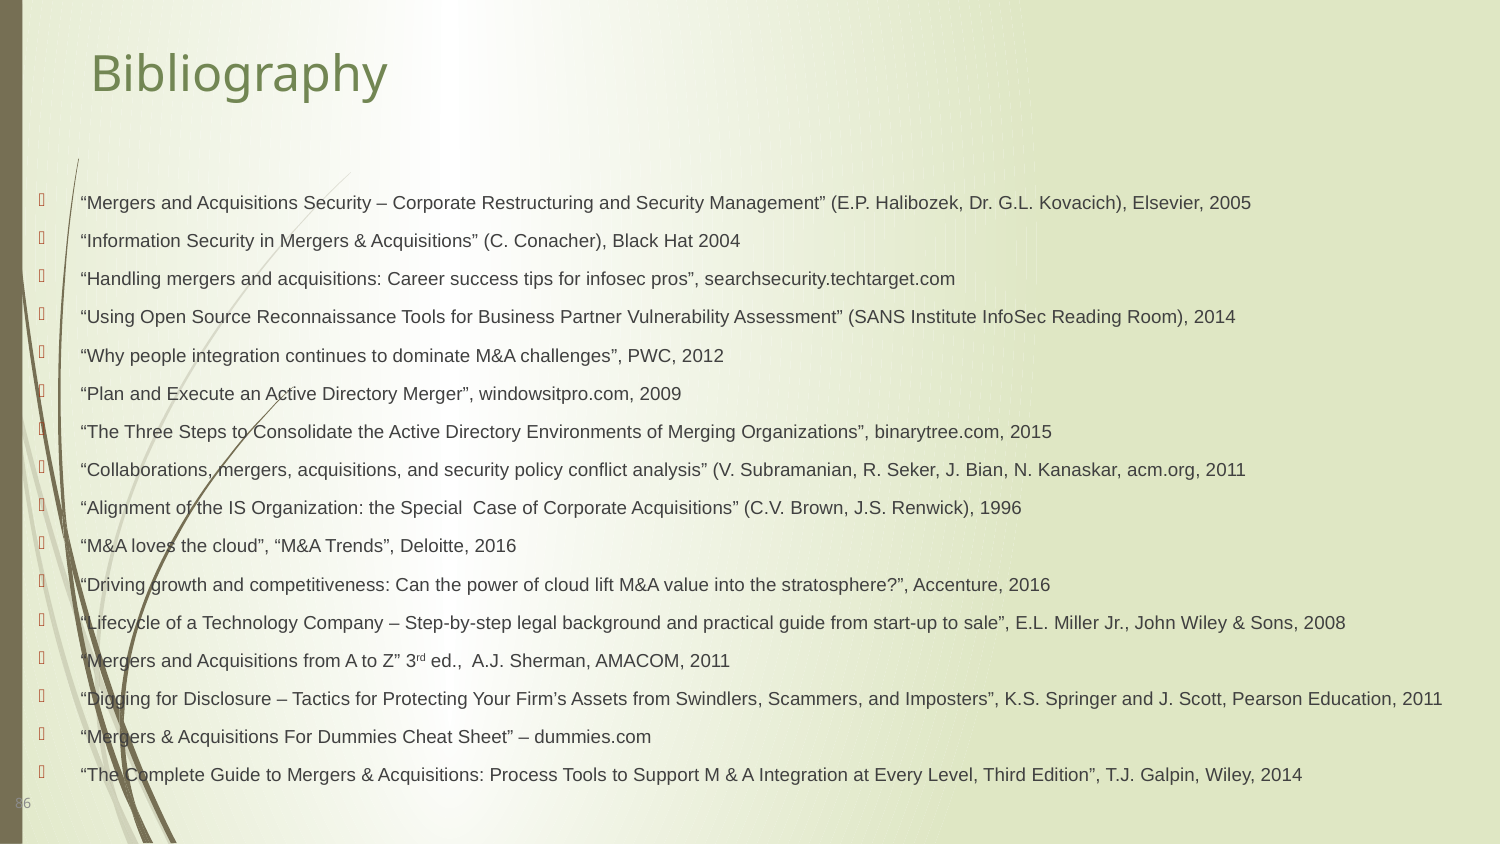

# Bibliography
“Mergers and Acquisitions Security – Corporate Restructuring and Security Management” (E.P. Halibozek, Dr. G.L. Kovacich), Elsevier, 2005
“Information Security in Mergers & Acquisitions” (C. Conacher), Black Hat 2004
“Handling mergers and acquisitions: Career success tips for infosec pros”, searchsecurity.techtarget.com
“Using Open Source Reconnaissance Tools for Business Partner Vulnerability Assessment” (SANS Institute InfoSec Reading Room), 2014
“Why people integration continues to dominate M&A challenges”, PWC, 2012
“Plan and Execute an Active Directory Merger”, windowsitpro.com, 2009
“The Three Steps to Consolidate the Active Directory Environments of Merging Organizations”, binarytree.com, 2015
“Collaborations, mergers, acquisitions, and security policy conflict analysis” (V. Subramanian, R. Seker, J. Bian, N. Kanaskar, acm.org, 2011
“Alignment of the IS Organization: the Special Case of Corporate Acquisitions” (C.V. Brown, J.S. Renwick), 1996
“M&A loves the cloud”, “M&A Trends”, Deloitte, 2016
“Driving growth and competitiveness: Can the power of cloud lift M&A value into the stratosphere?”, Accenture, 2016
“Lifecycle of a Technology Company – Step-by-step legal background and practical guide from start-up to sale”, E.L. Miller Jr., John Wiley & Sons, 2008
“Mergers and Acquisitions from A to Z” 3rd ed., A.J. Sherman, AMACOM, 2011
“Digging for Disclosure – Tactics for Protecting Your Firm’s Assets from Swindlers, Scammers, and Imposters”, K.S. Springer and J. Scott, Pearson Education, 2011
“Mergers & Acquisitions For Dummies Cheat Sheet” – dummies.com
“The Complete Guide to Mergers & Acquisitions: Process Tools to Support M & A Integration at Every Level, Third Edition”, T.J. Galpin, Wiley, 2014